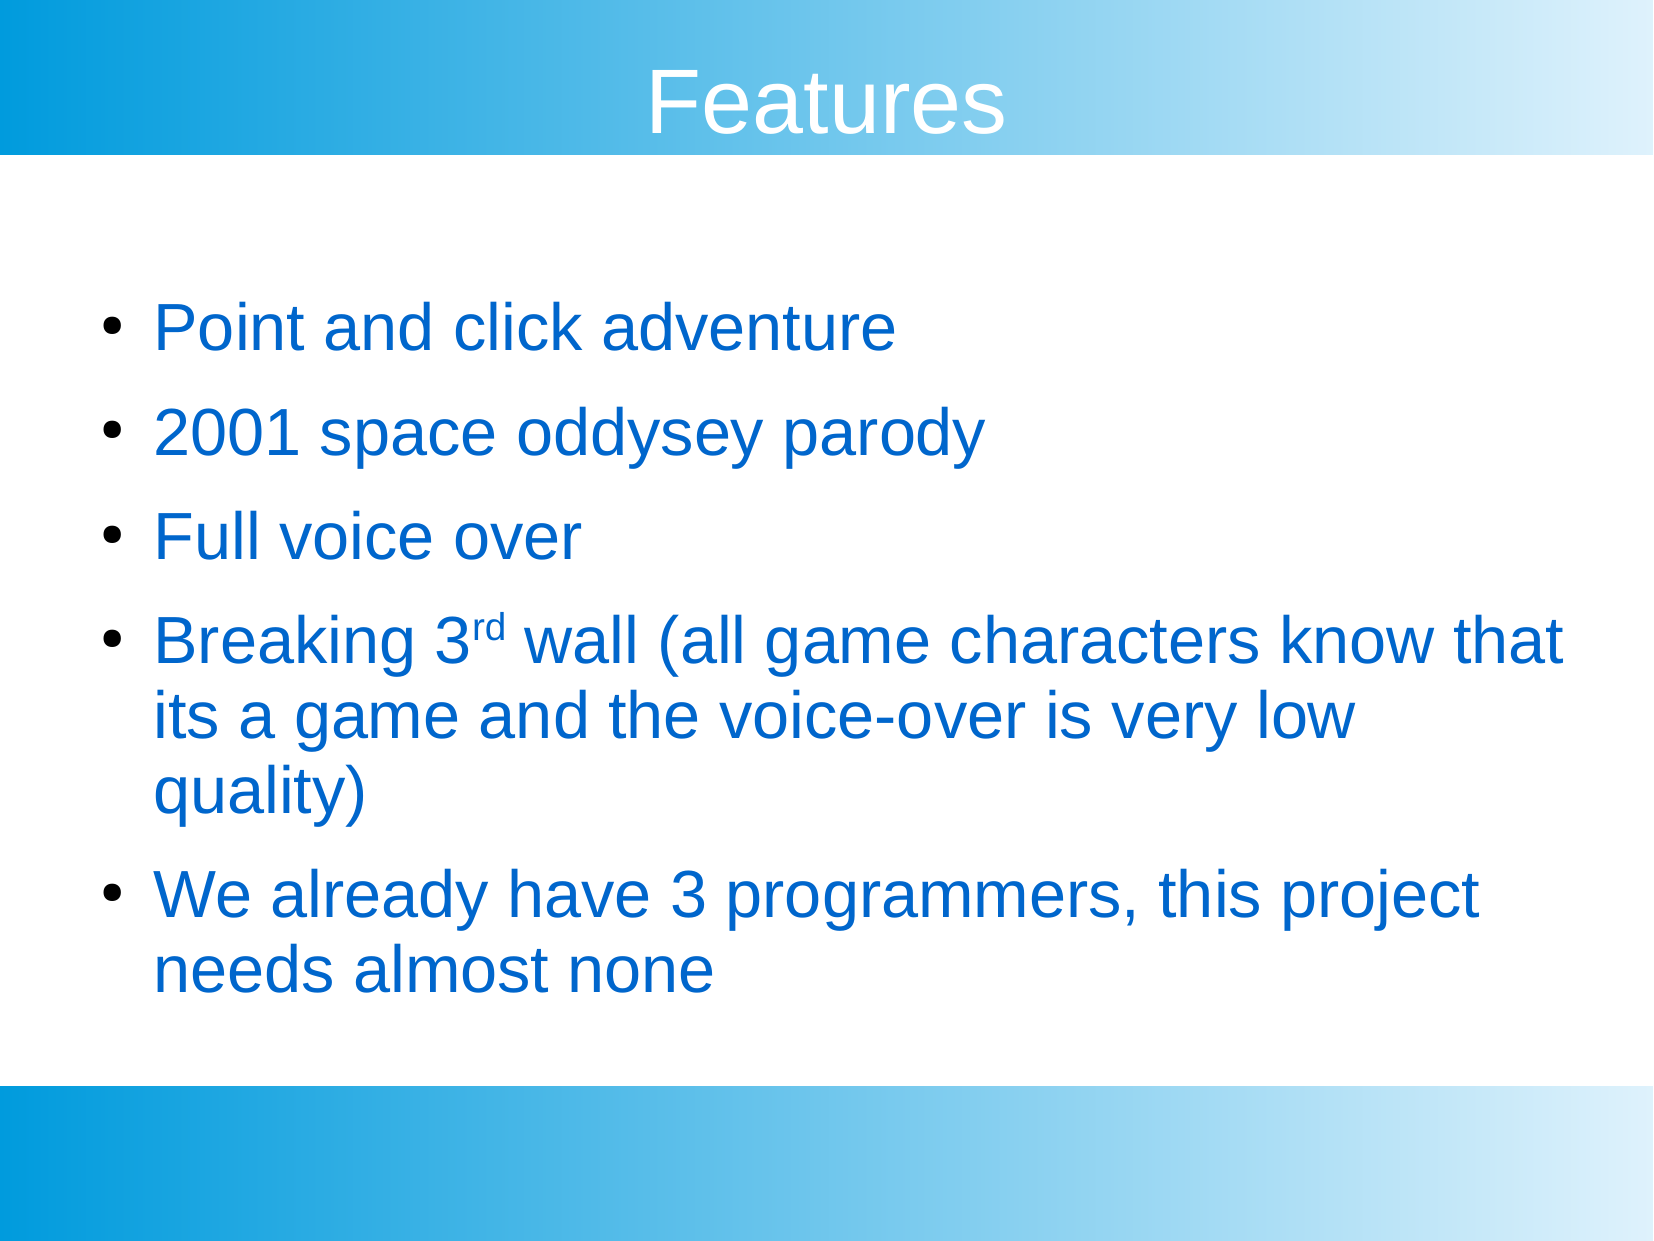

# Features
Point and click adventure
2001 space oddysey parody
Full voice over
Breaking 3rd wall (all game characters know that its a game and the voice-over is very low quality)
We already have 3 programmers, this project needs almost none